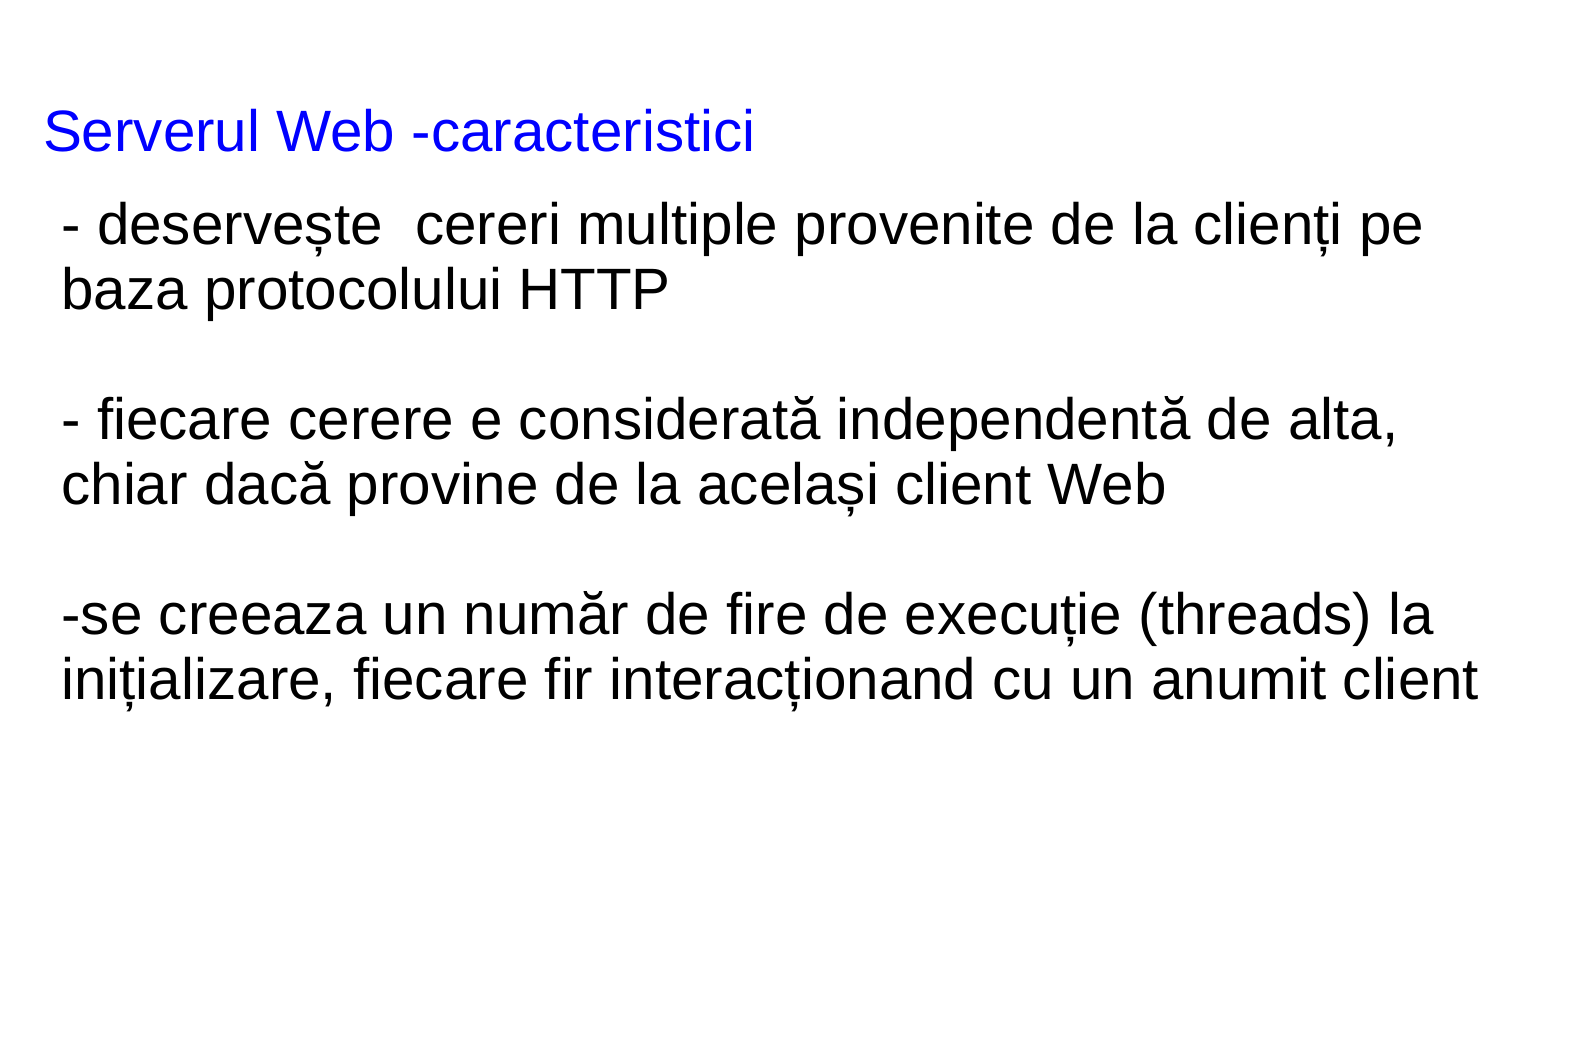

# Serverul Web -caracteristici
- deservește cereri multiple provenite de la clienți pe baza protocolului HTTP
- fiecare cerere e considerată independentă de alta, chiar dacă provine de la același client Web
-se creeaza un număr de fire de execuție (threads) la inițializare, fiecare fir interacționand cu un anumit client